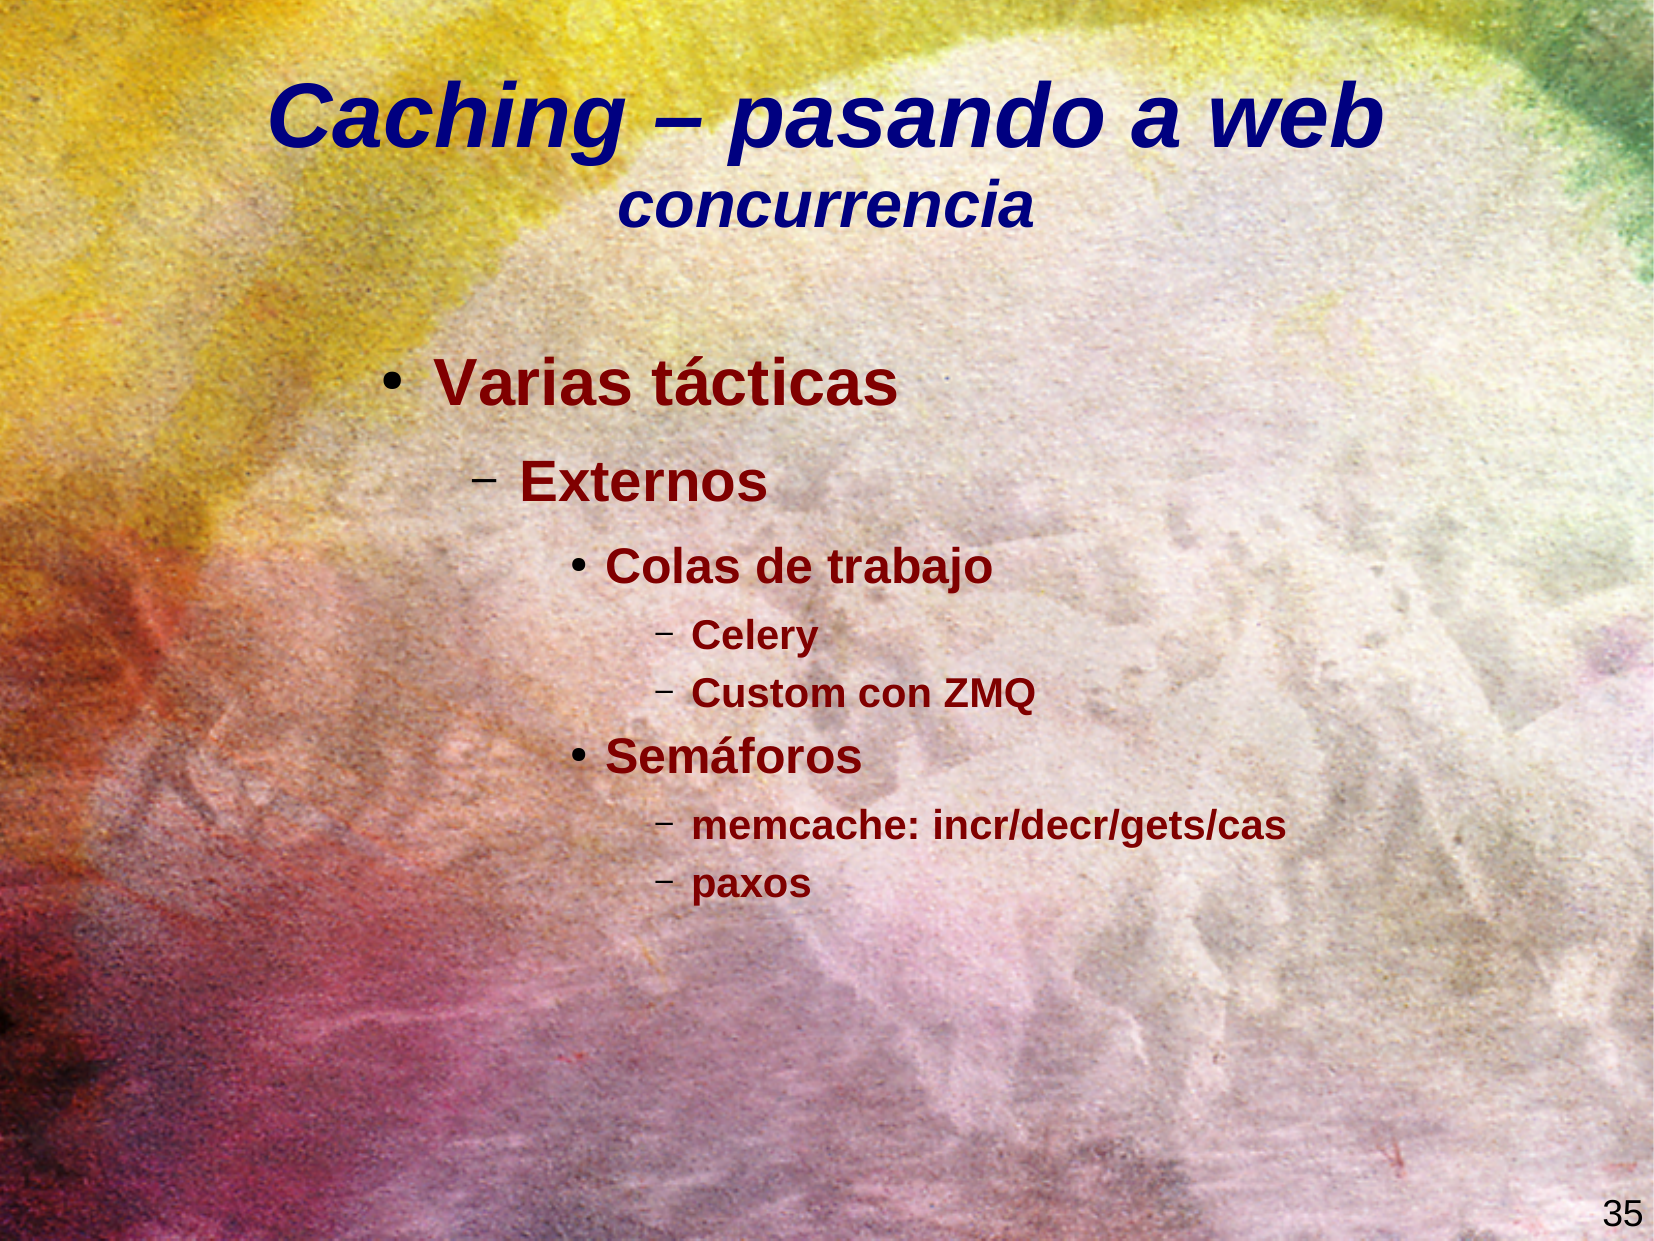

# Caching – pasando a web concurrencia
Varias tácticas
Externos
Colas de trabajo
Celery
Custom con ZMQ
Semáforos
memcache: incr/decr/gets/cas
paxos
35